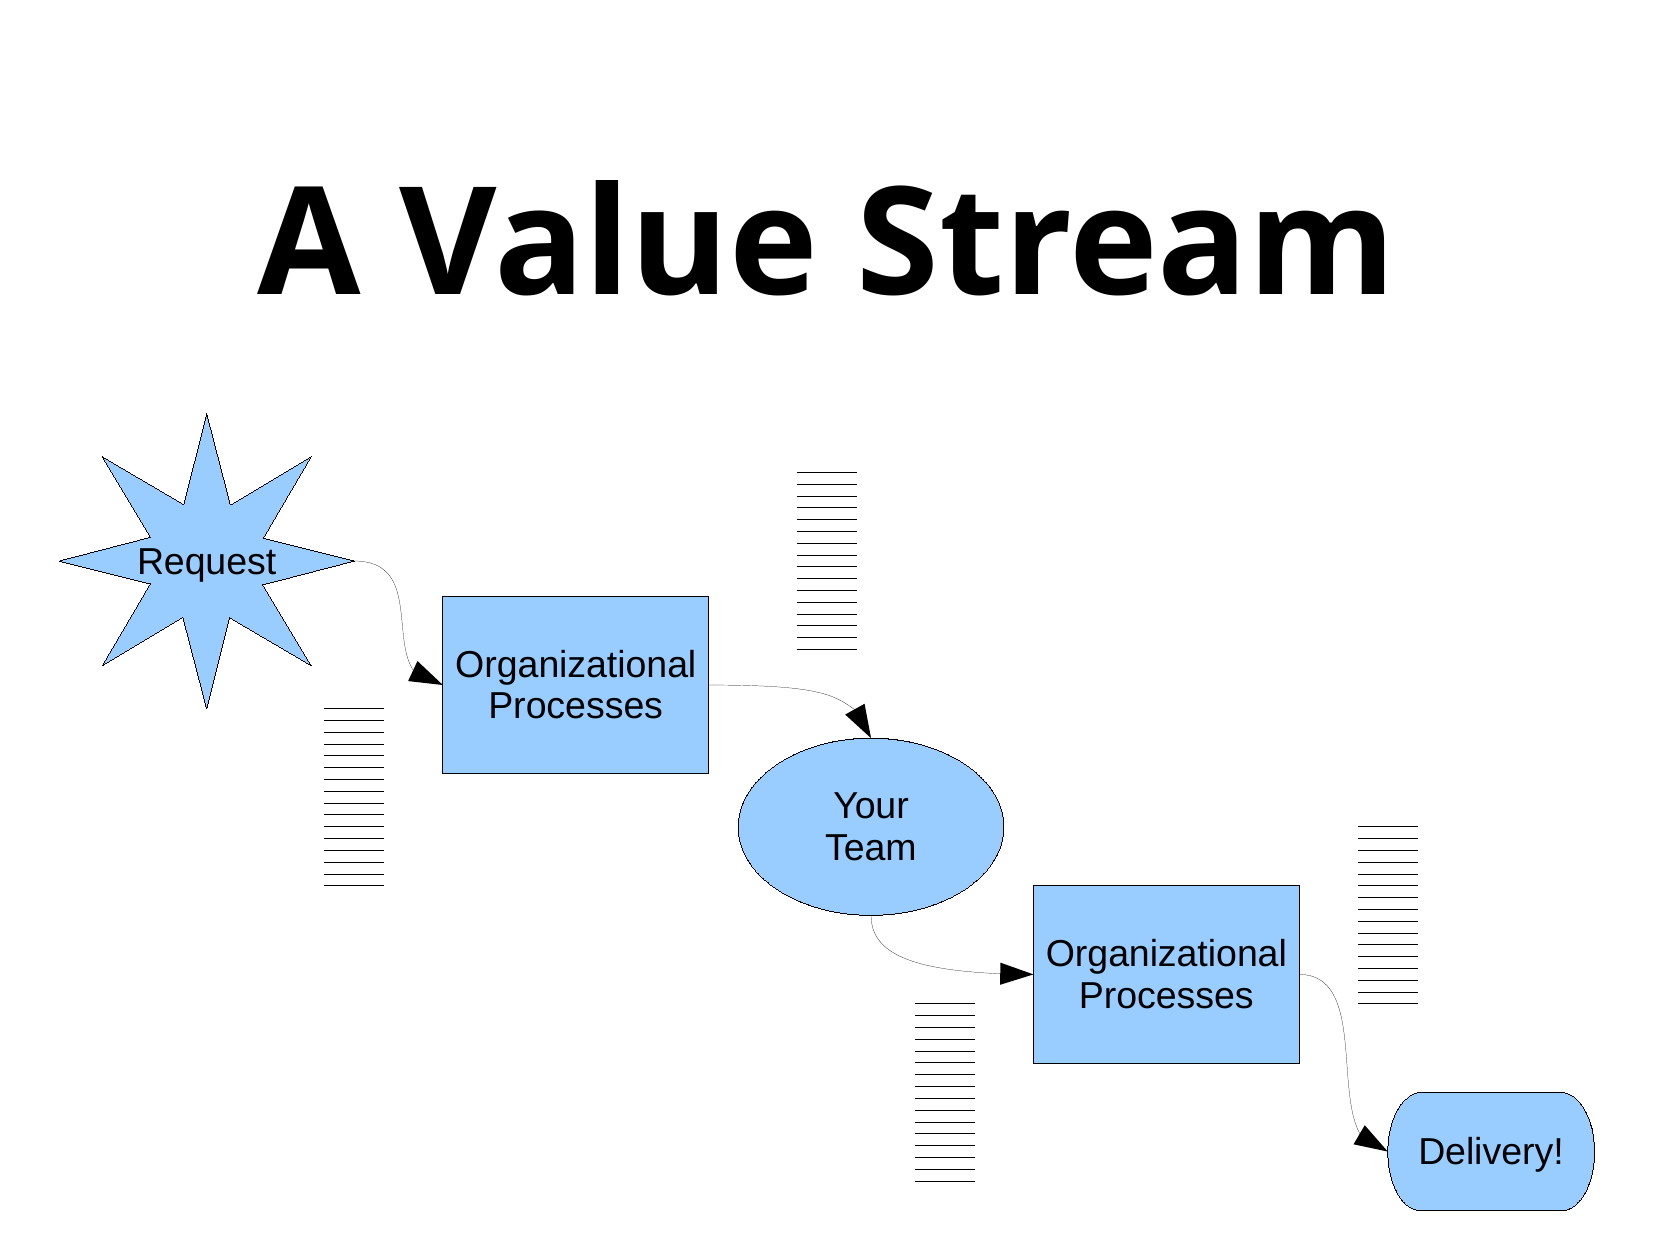

# A Value Stream
Request
Organizational
Processes
Your
Team
Organizational
Processes
Delivery!